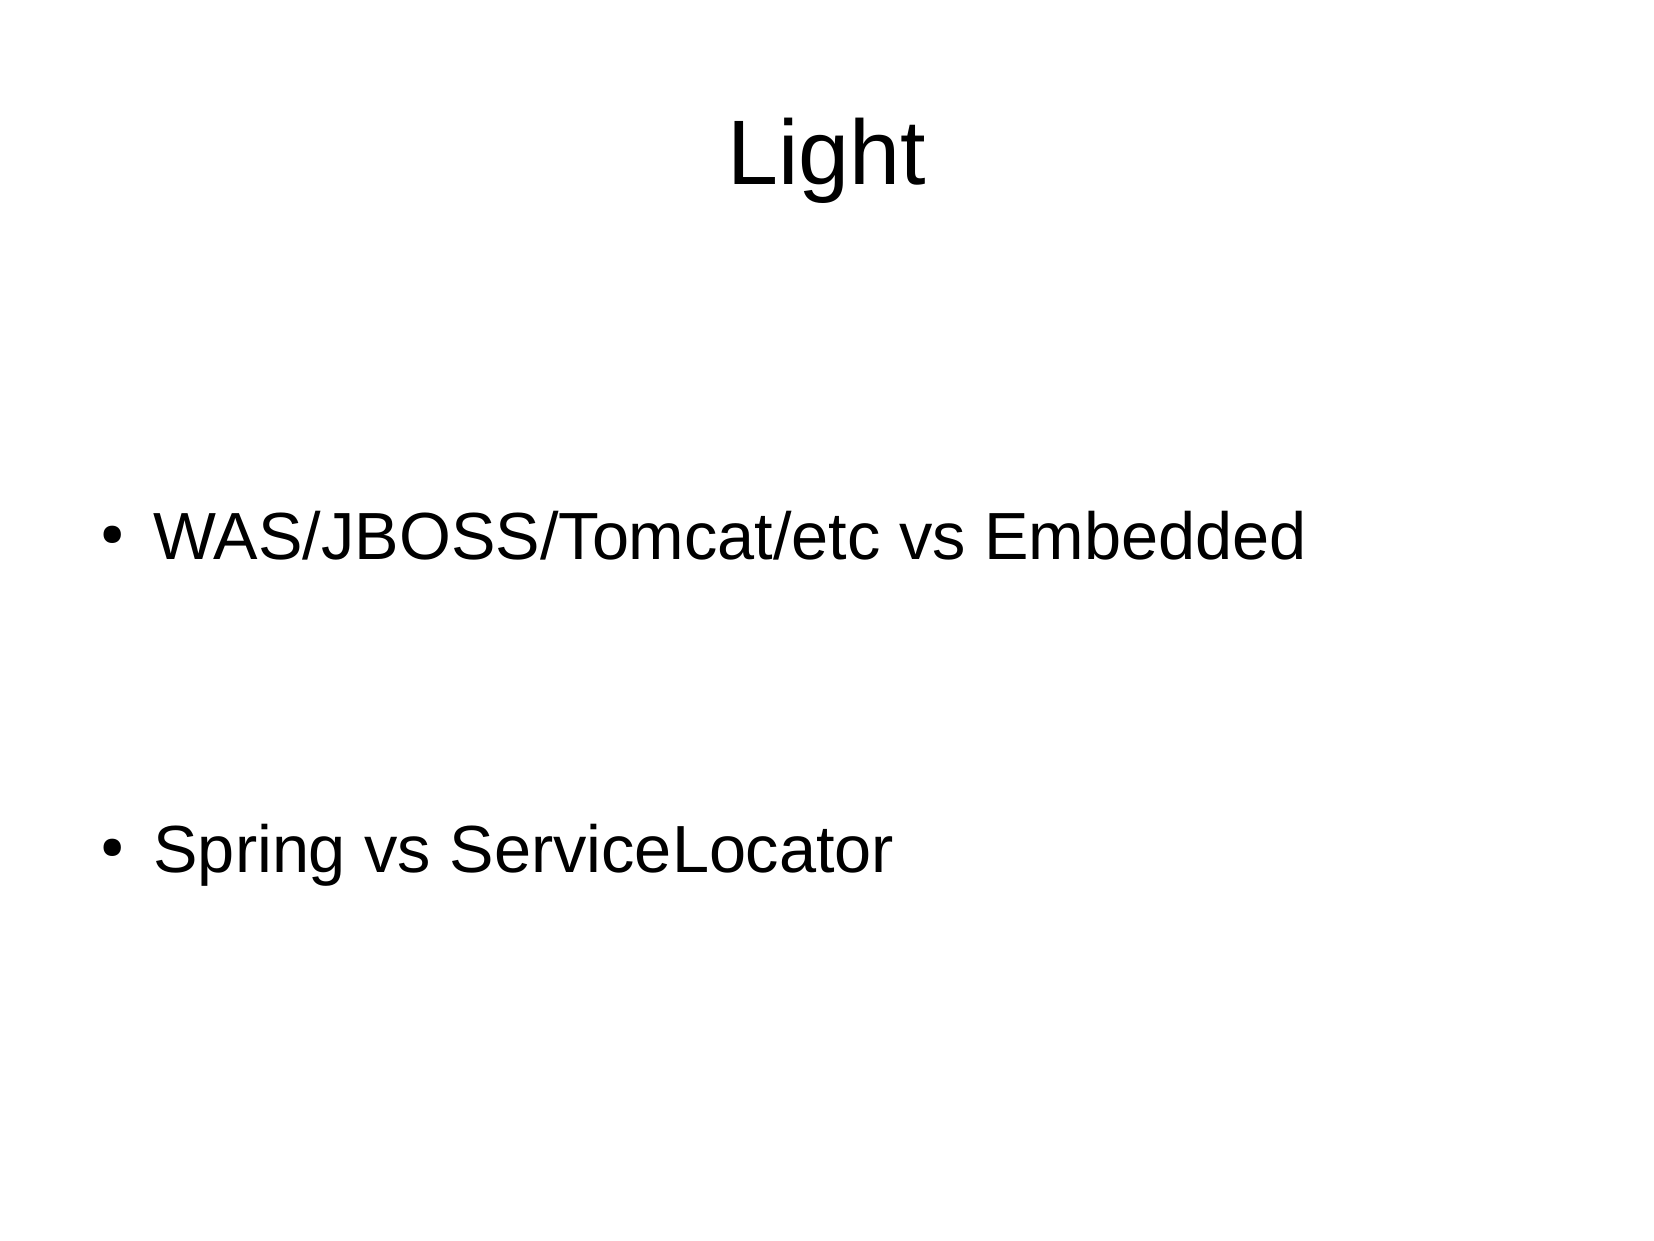

# Light
WAS/JBOSS/Tomcat/etc vs Embedded
Spring vs ServiceLocator